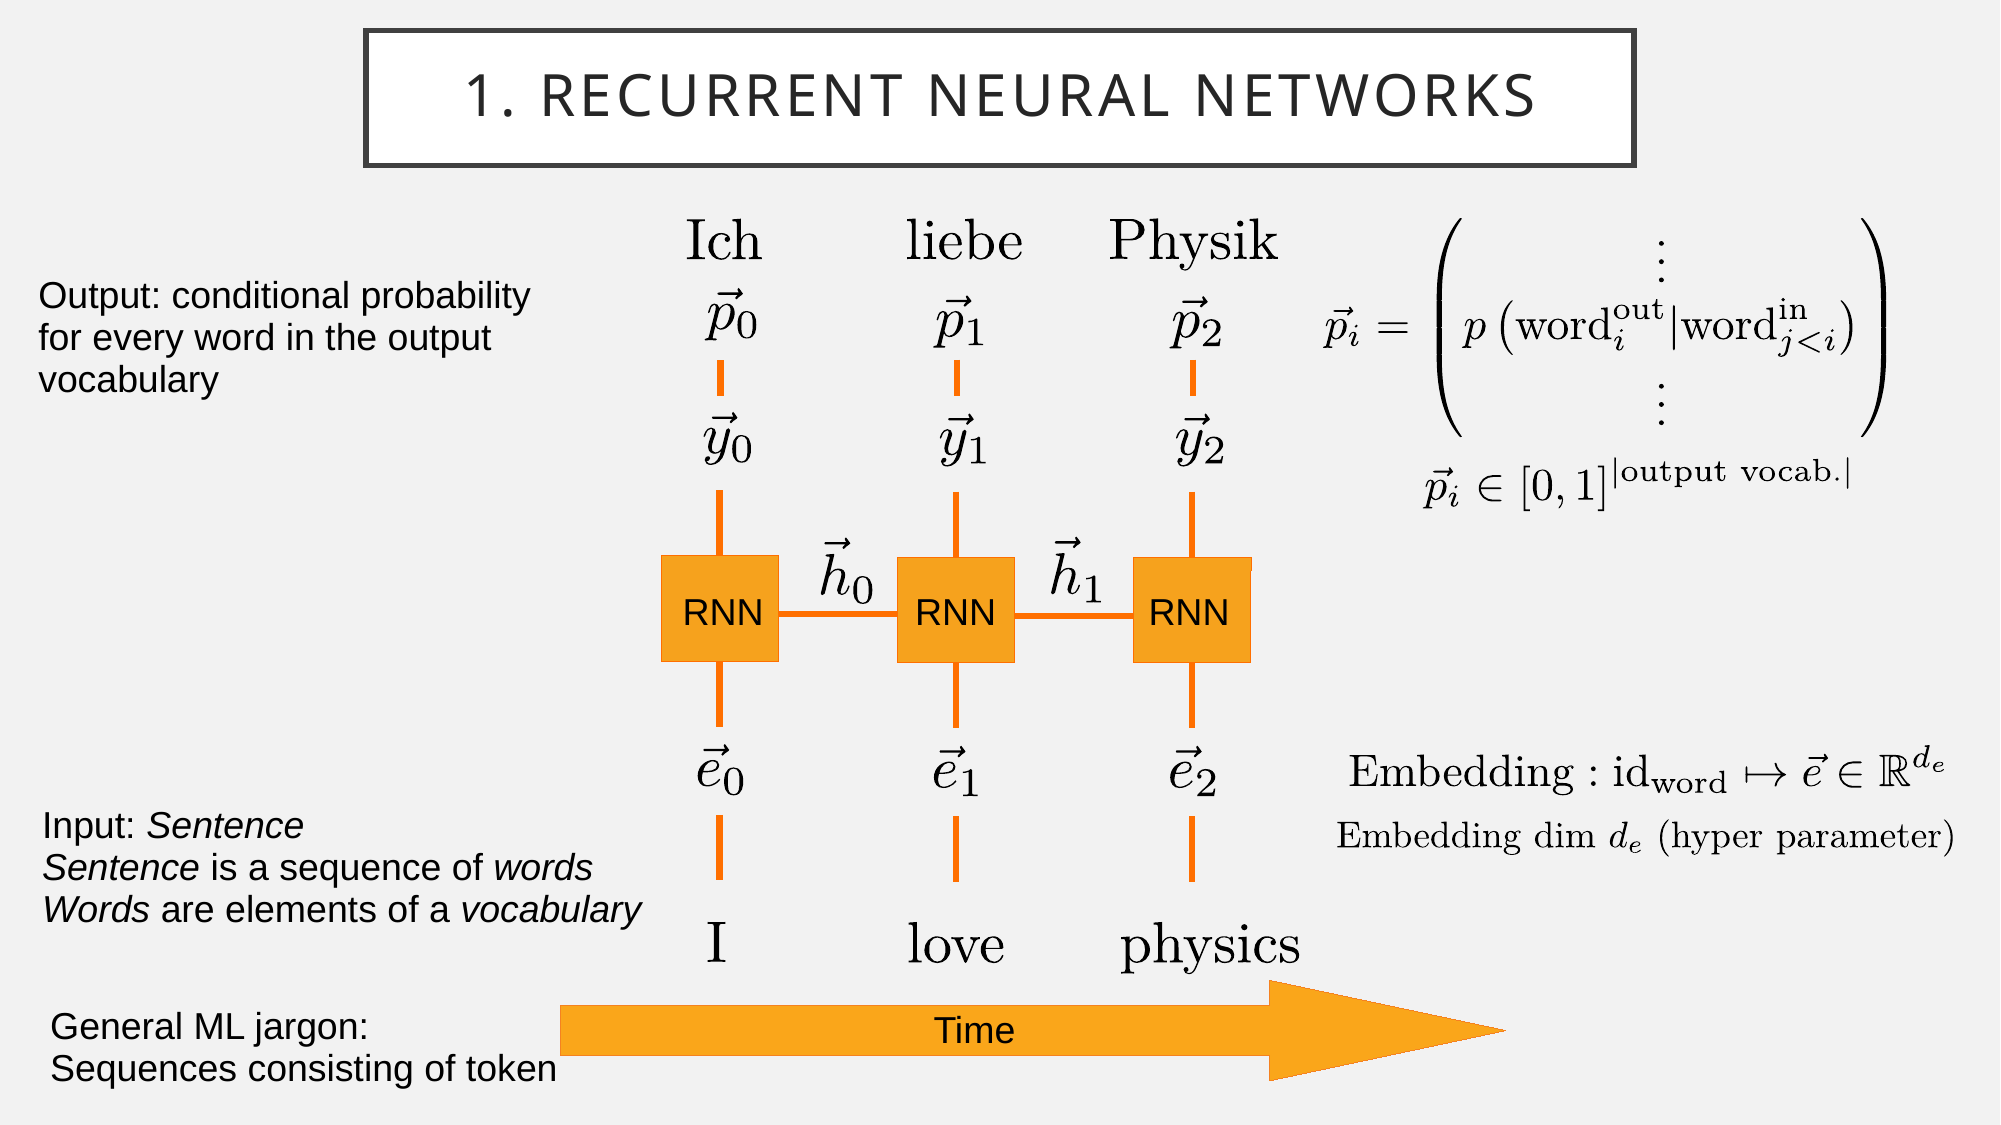

# 1. Recurrent neural networks
RNN
RNN
Output: conditional probability
for every word in the output vocabulary
RNN
Input: Sentence
Sentence is a sequence of words
Words are elements of a vocabulary
Time
General ML jargon:
Sequences consisting of token